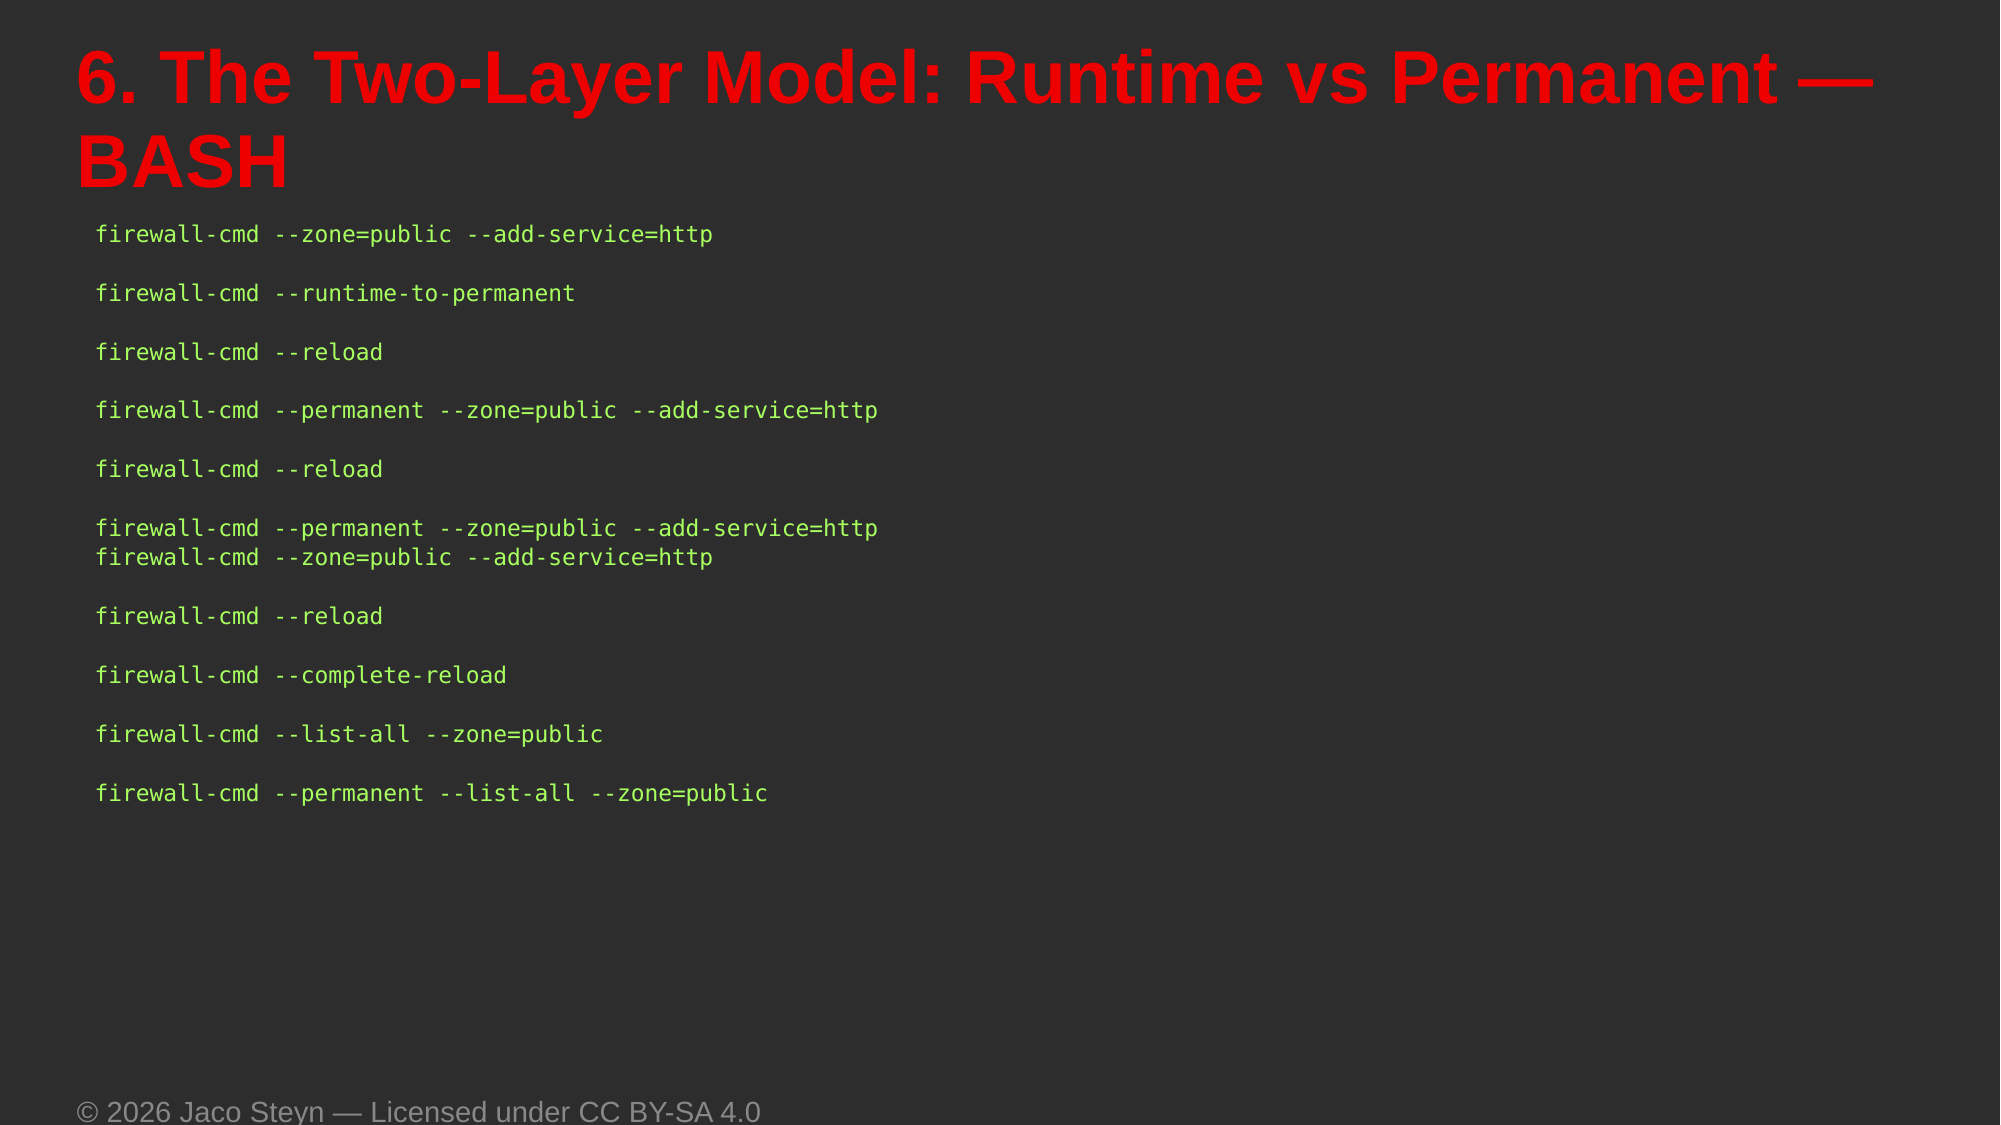

6. The Two-Layer Model: Runtime vs Permanent — BASH
firewall-cmd --zone=public --add-service=http
firewall-cmd --runtime-to-permanent
firewall-cmd --reload
firewall-cmd --permanent --zone=public --add-service=http
firewall-cmd --reload
firewall-cmd --permanent --zone=public --add-service=http
firewall-cmd --zone=public --add-service=http
firewall-cmd --reload
firewall-cmd --complete-reload
firewall-cmd --list-all --zone=public
firewall-cmd --permanent --list-all --zone=public
© 2026 Jaco Steyn — Licensed under CC BY-SA 4.0